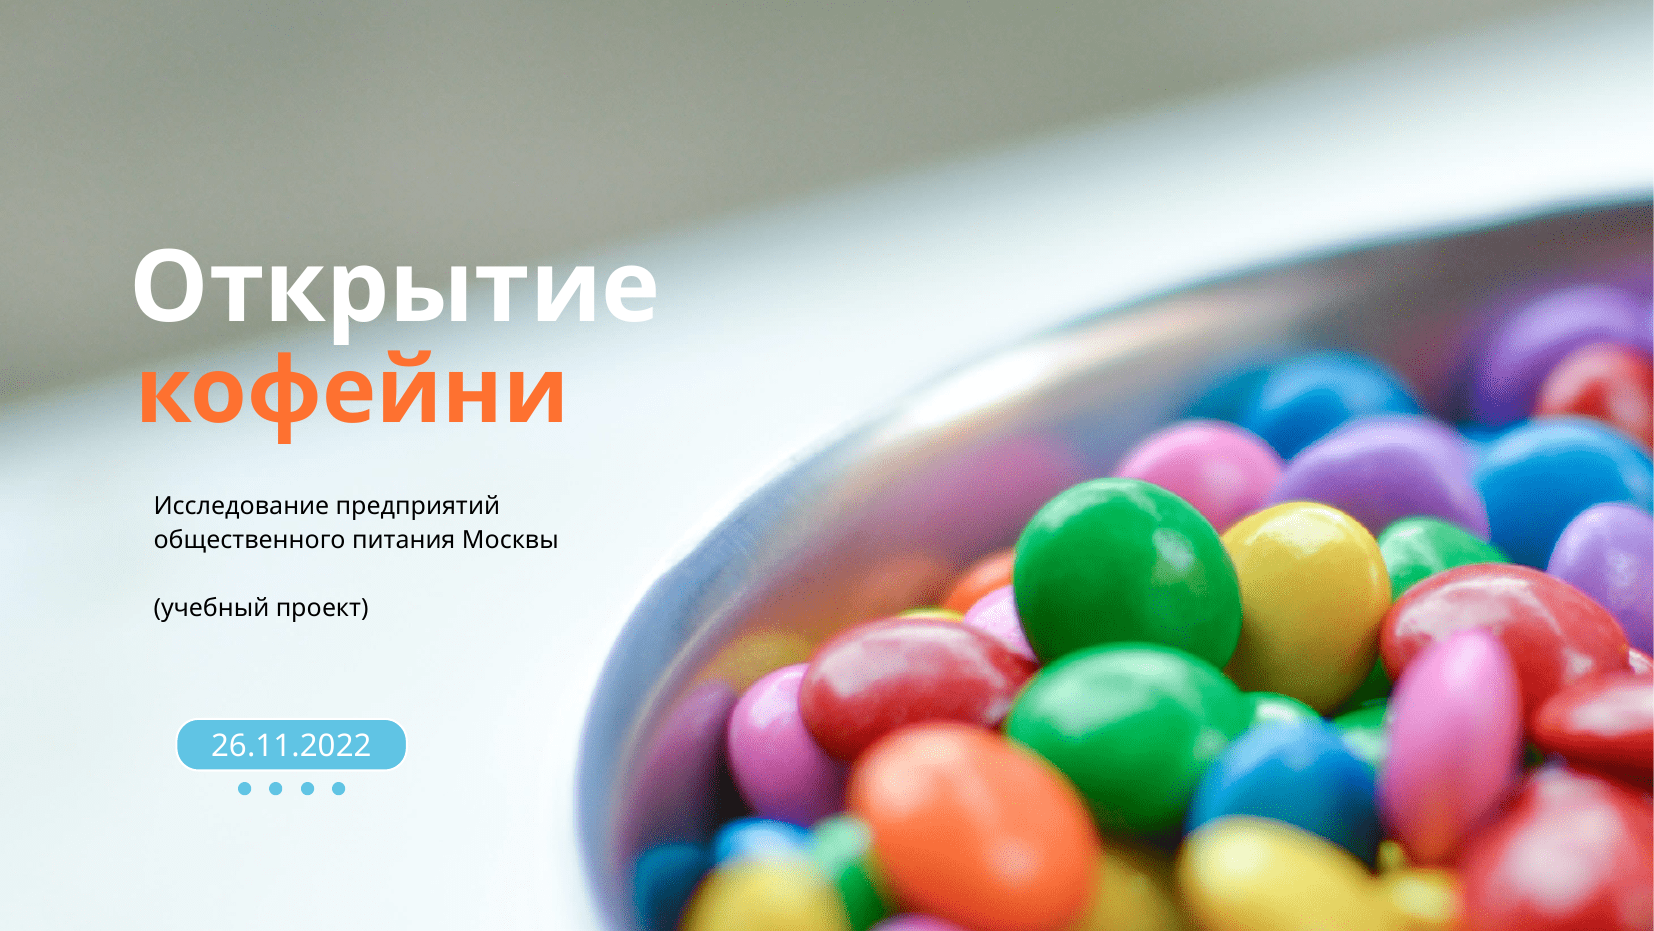

Открытие
кофейни
# Исследование предприятий общественного питания Москвы (учебный проект)
26.11.2022